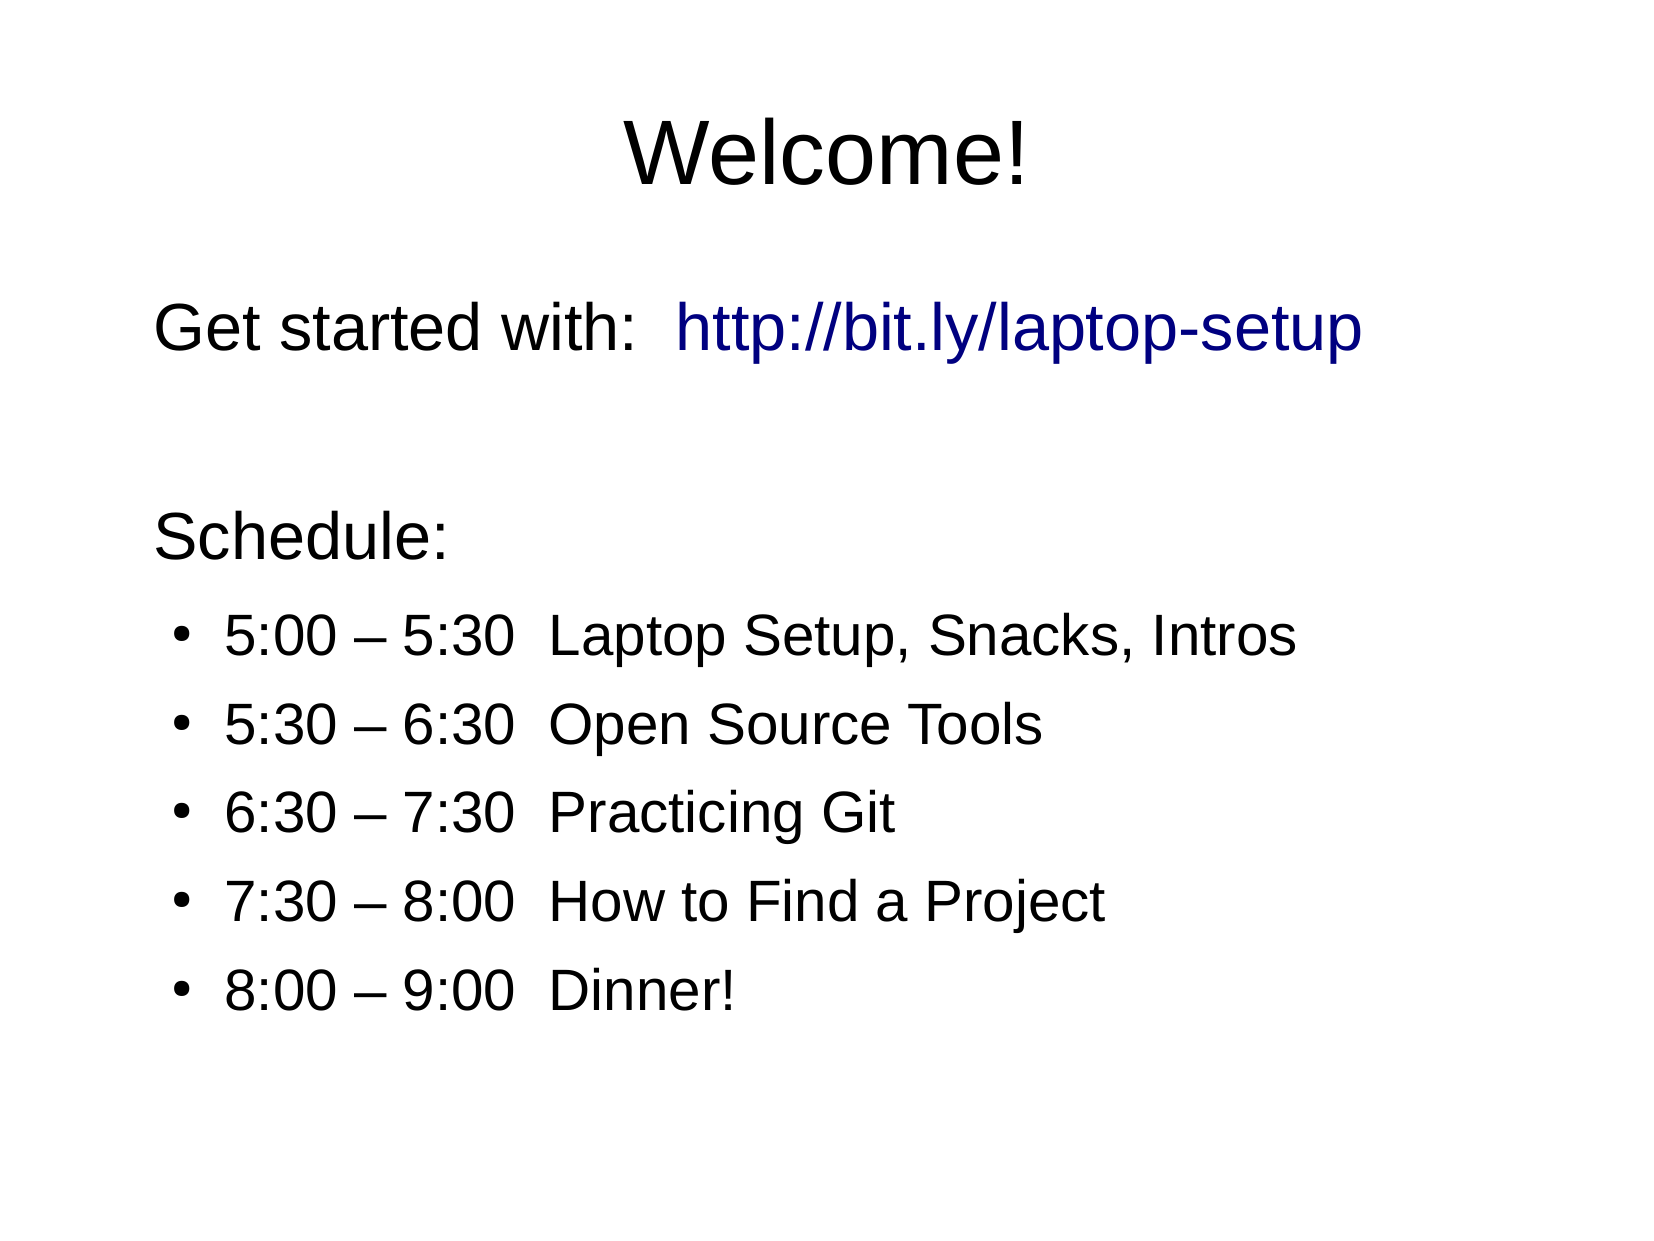

# Welcome!
Get started with: http://bit.ly/laptop-setup
Schedule:
5:00 – 5:30 Laptop Setup, Snacks, Intros
5:30 – 6:30 Open Source Tools
6:30 – 7:30 Practicing Git
7:30 – 8:00 How to Find a Project
8:00 – 9:00 Dinner!